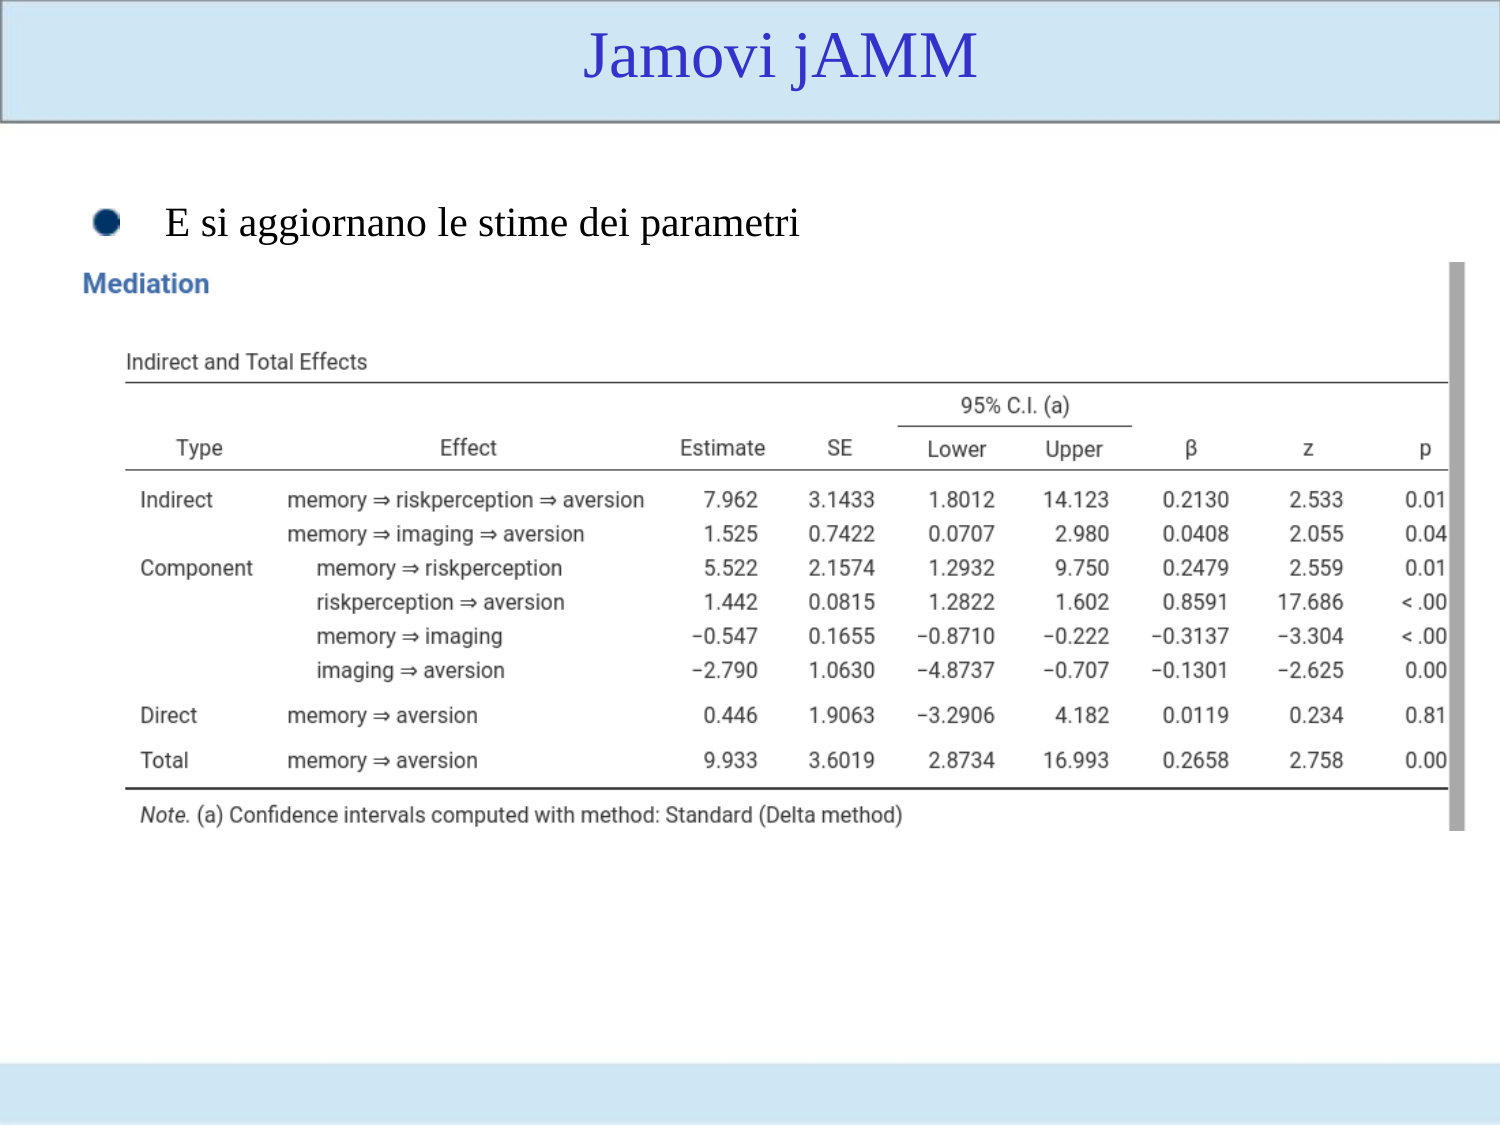

# Jamovi jAMM
E si aggiornano le stime dei parametri